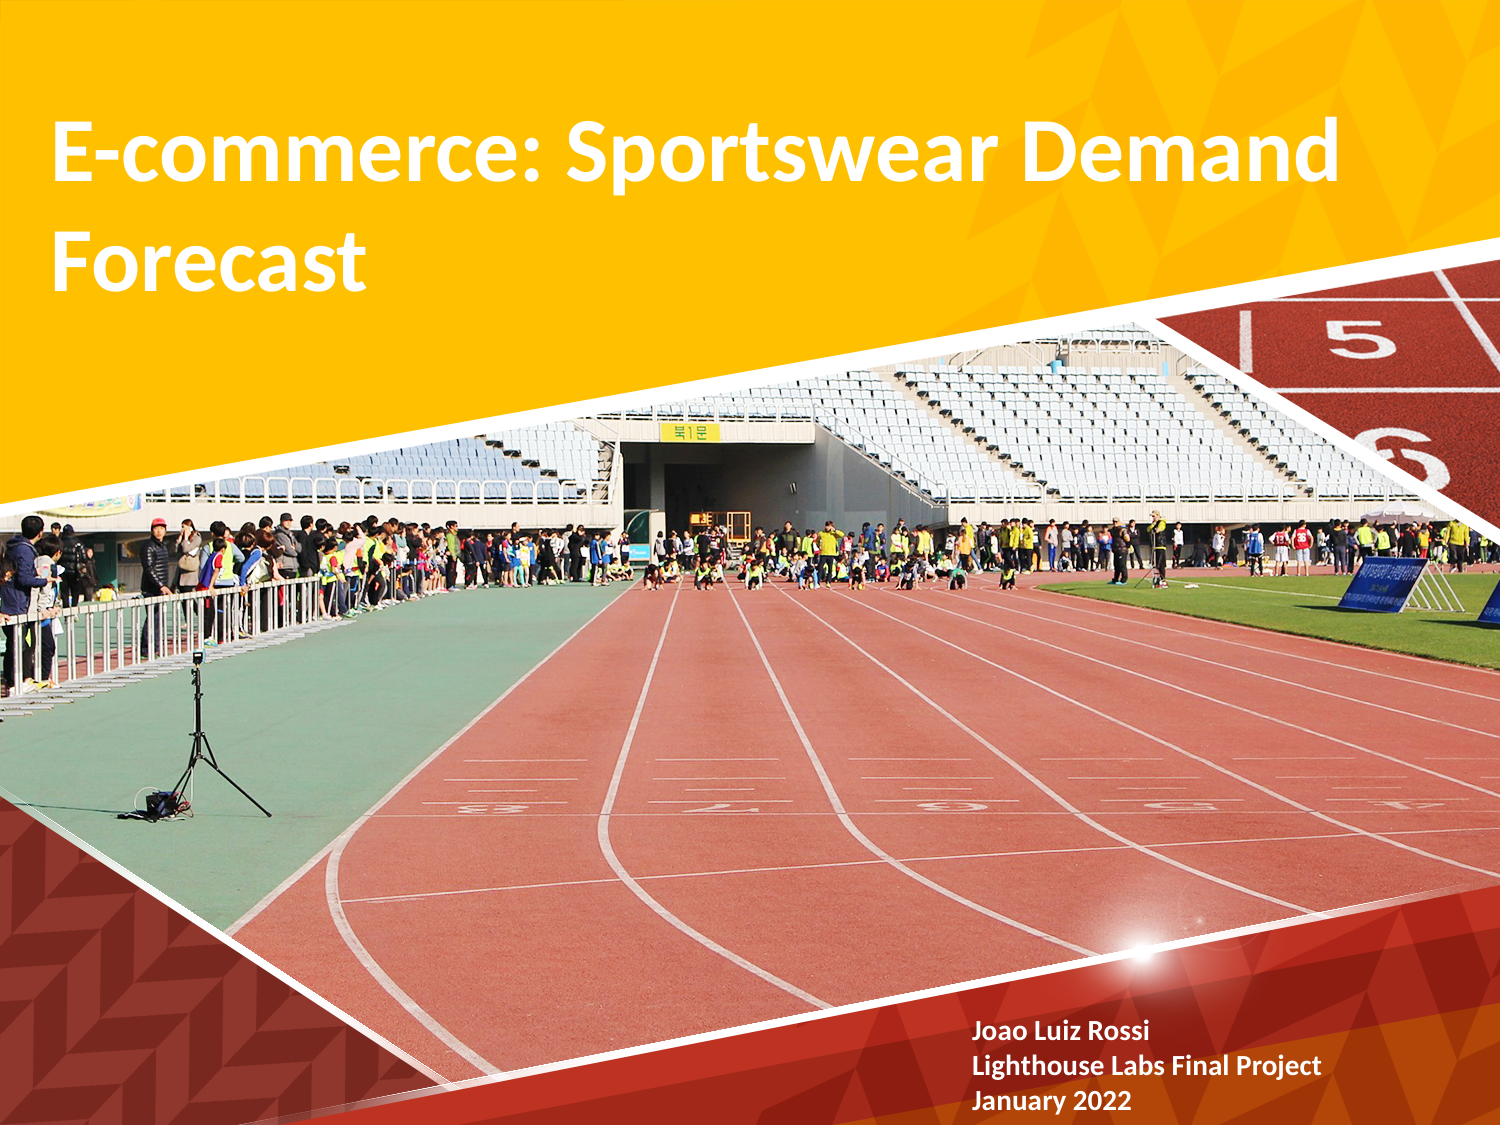

# E-commerce: Sportswear Demand Forecast
Joao Luiz Rossi
Lighthouse Labs Final Project
January 2022